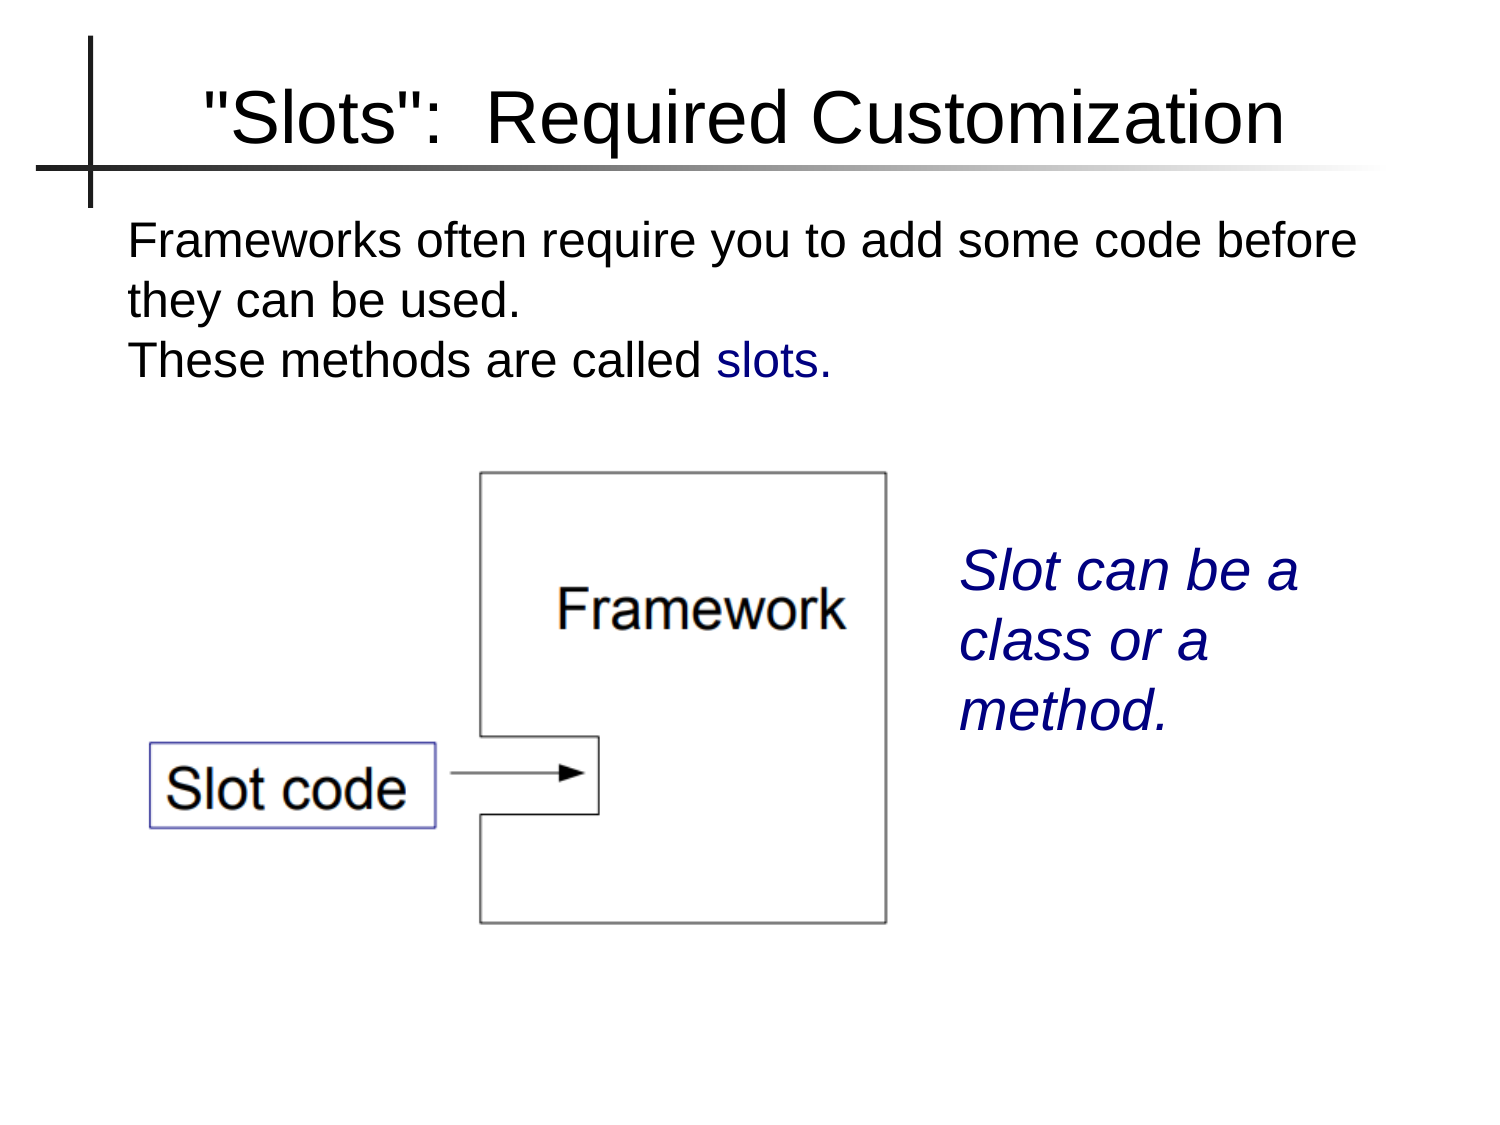

"Slots": Required Customization
Frameworks often require you to add some code before they can be used.
These methods are called slots.
Slot can be a class or a method.